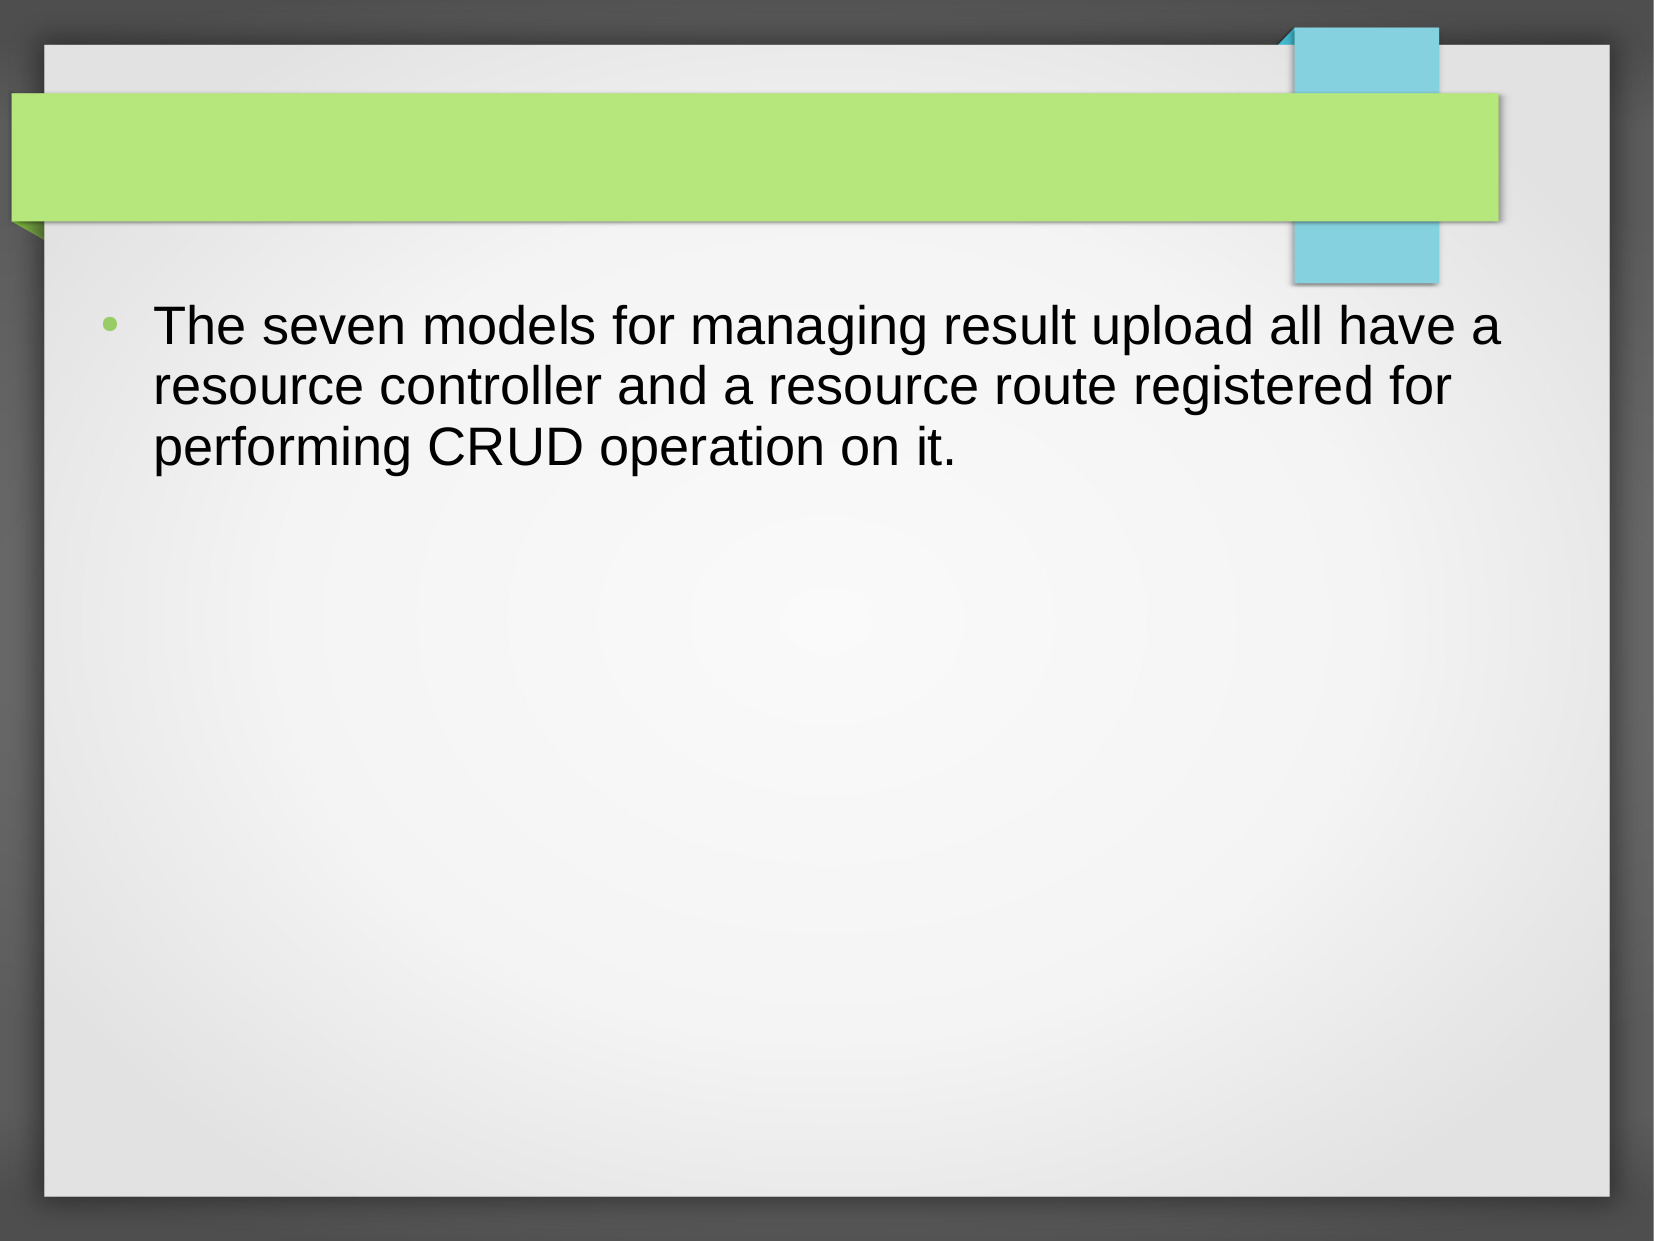

#
The seven models for managing result upload all have a resource controller and a resource route registered for performing CRUD operation on it.